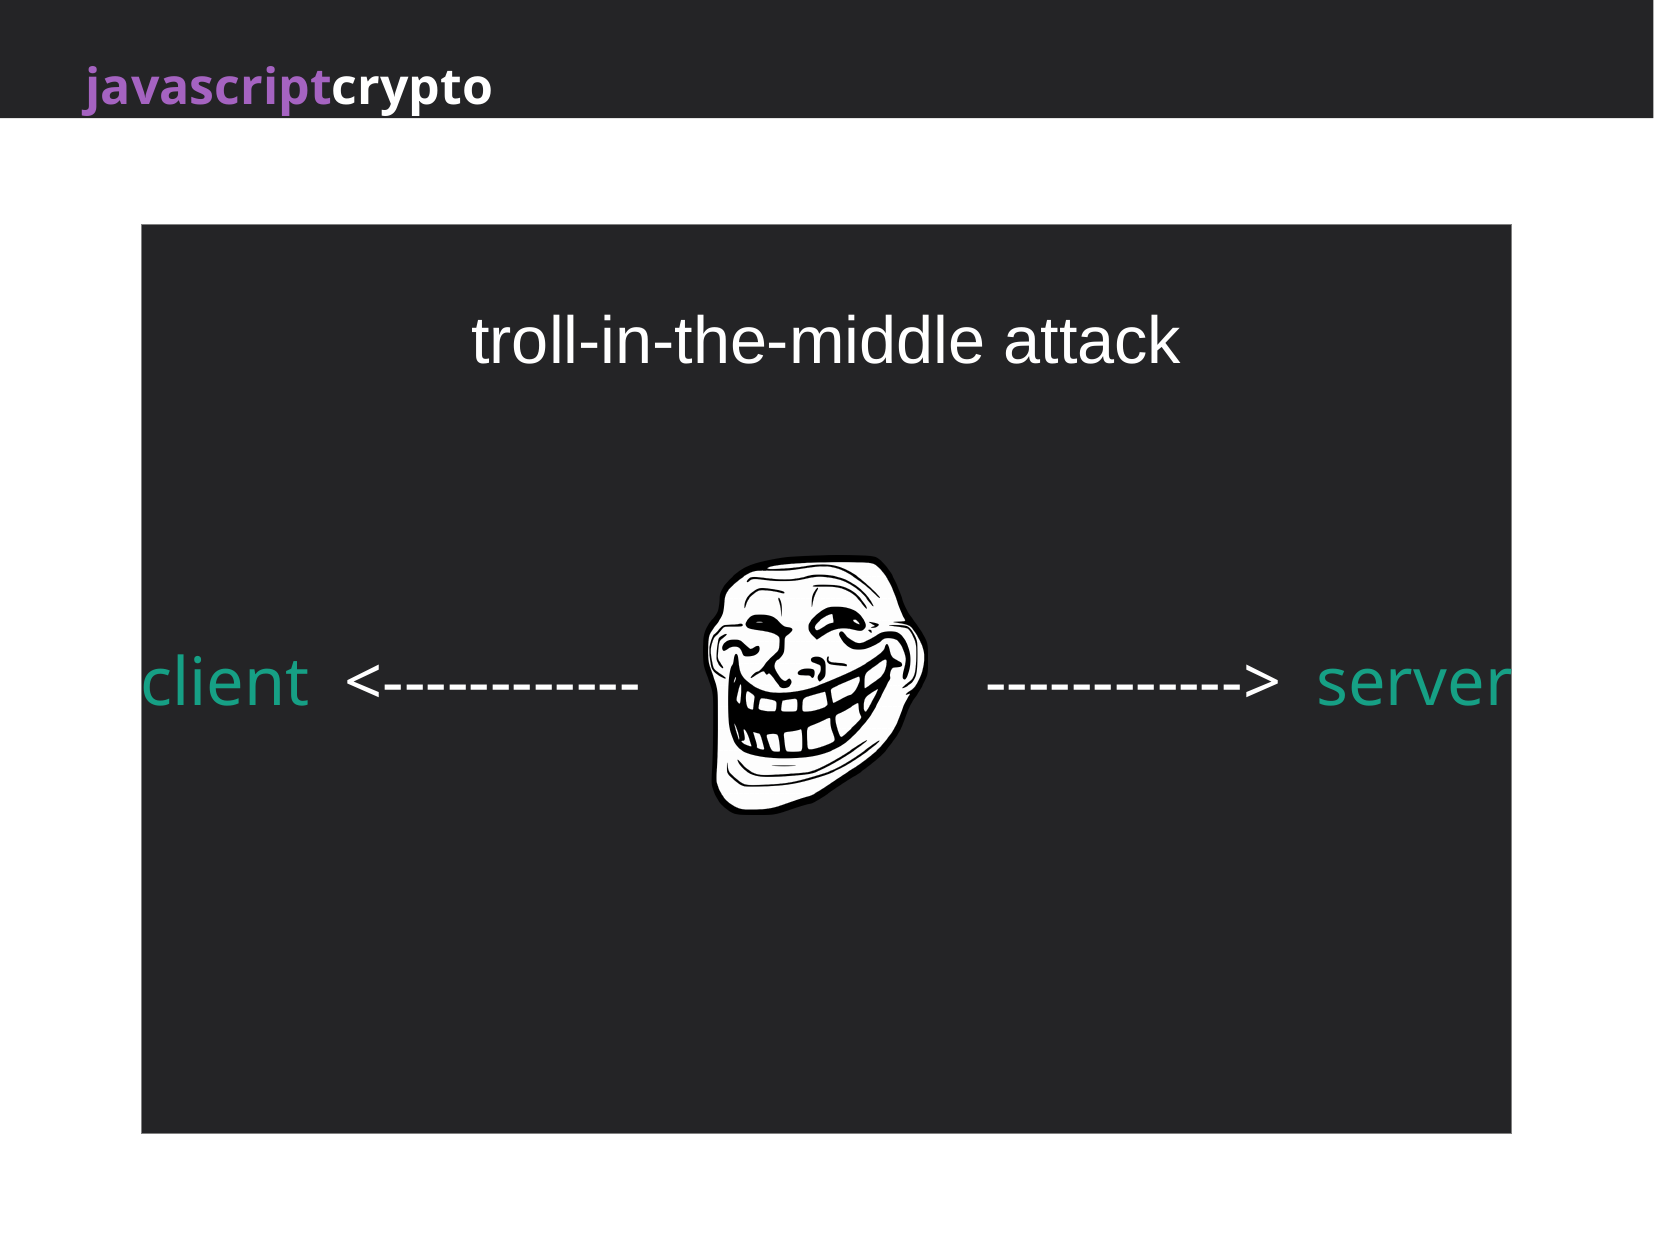

javascriptcrypto
client <------------ ------------> server
troll-in-the-middle attack